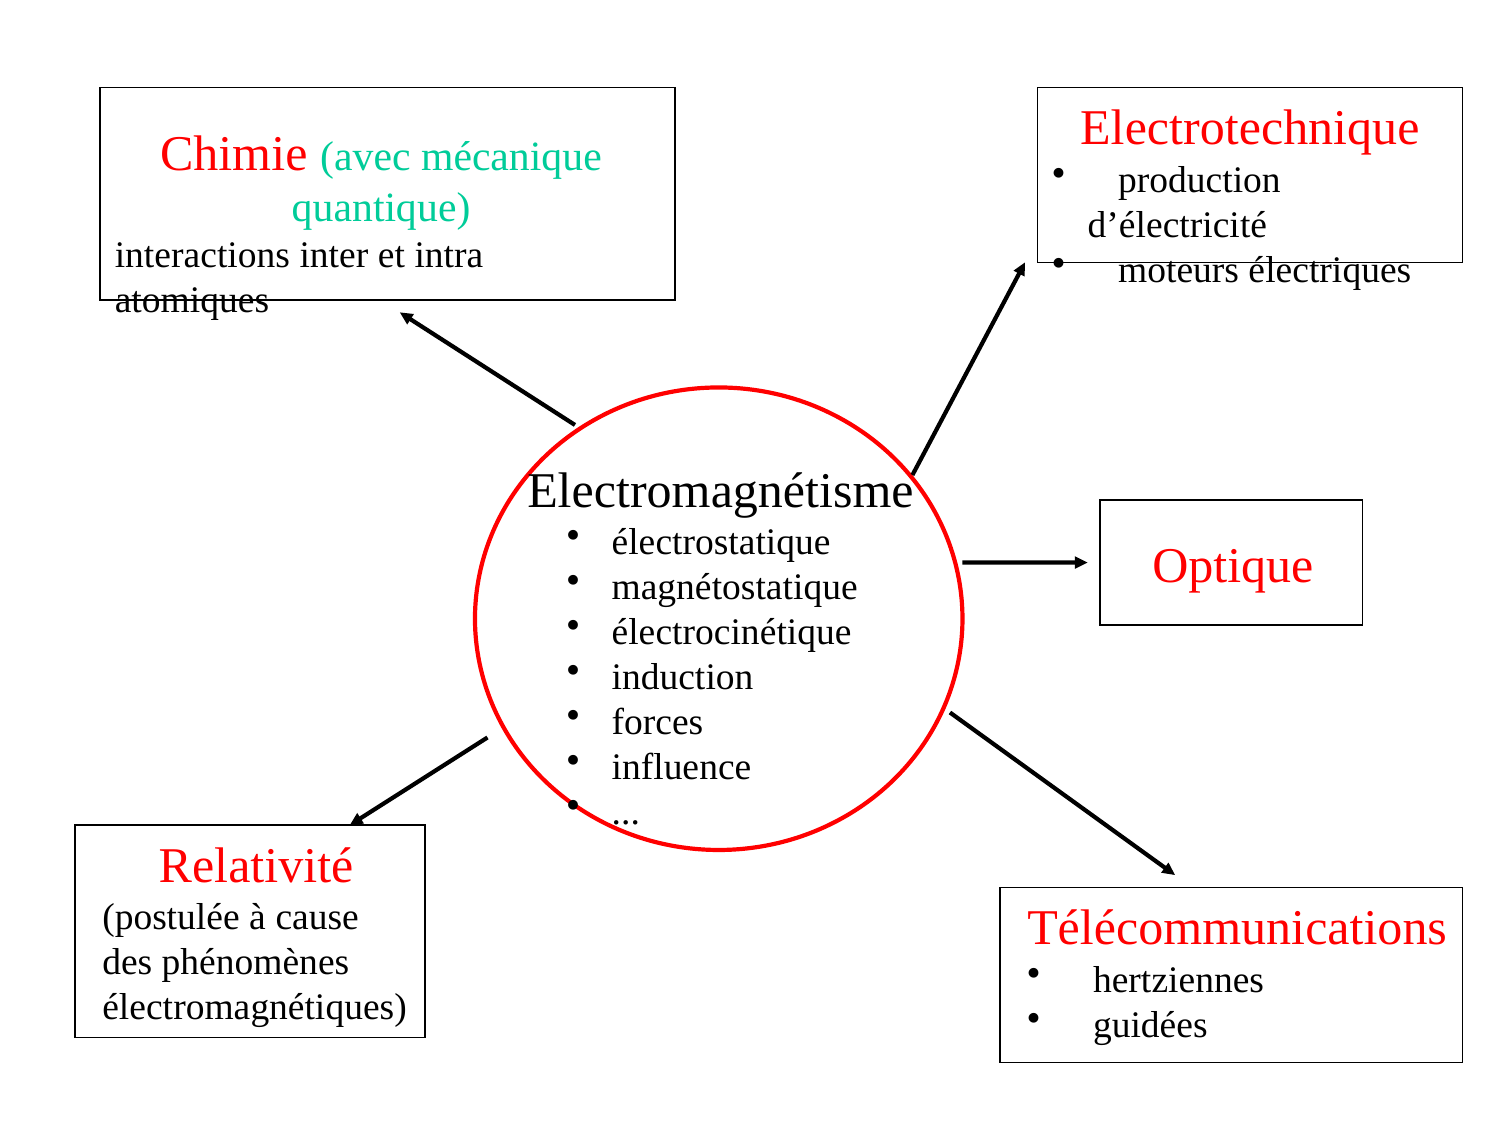

Chimie (avec mécanique quantique)
interactions inter et intra atomiques
Electrotechnique
	production d’électricité
 	moteurs électriques
Electromagnétisme
 électrostatique
 magnétostatique
 électrocinétique
 induction
 forces
 influence
 ...
Optique
Télécommunications
	hertziennes
 	guidées
Relativité
(postulée à cause des phénomènes électromagnétiques)